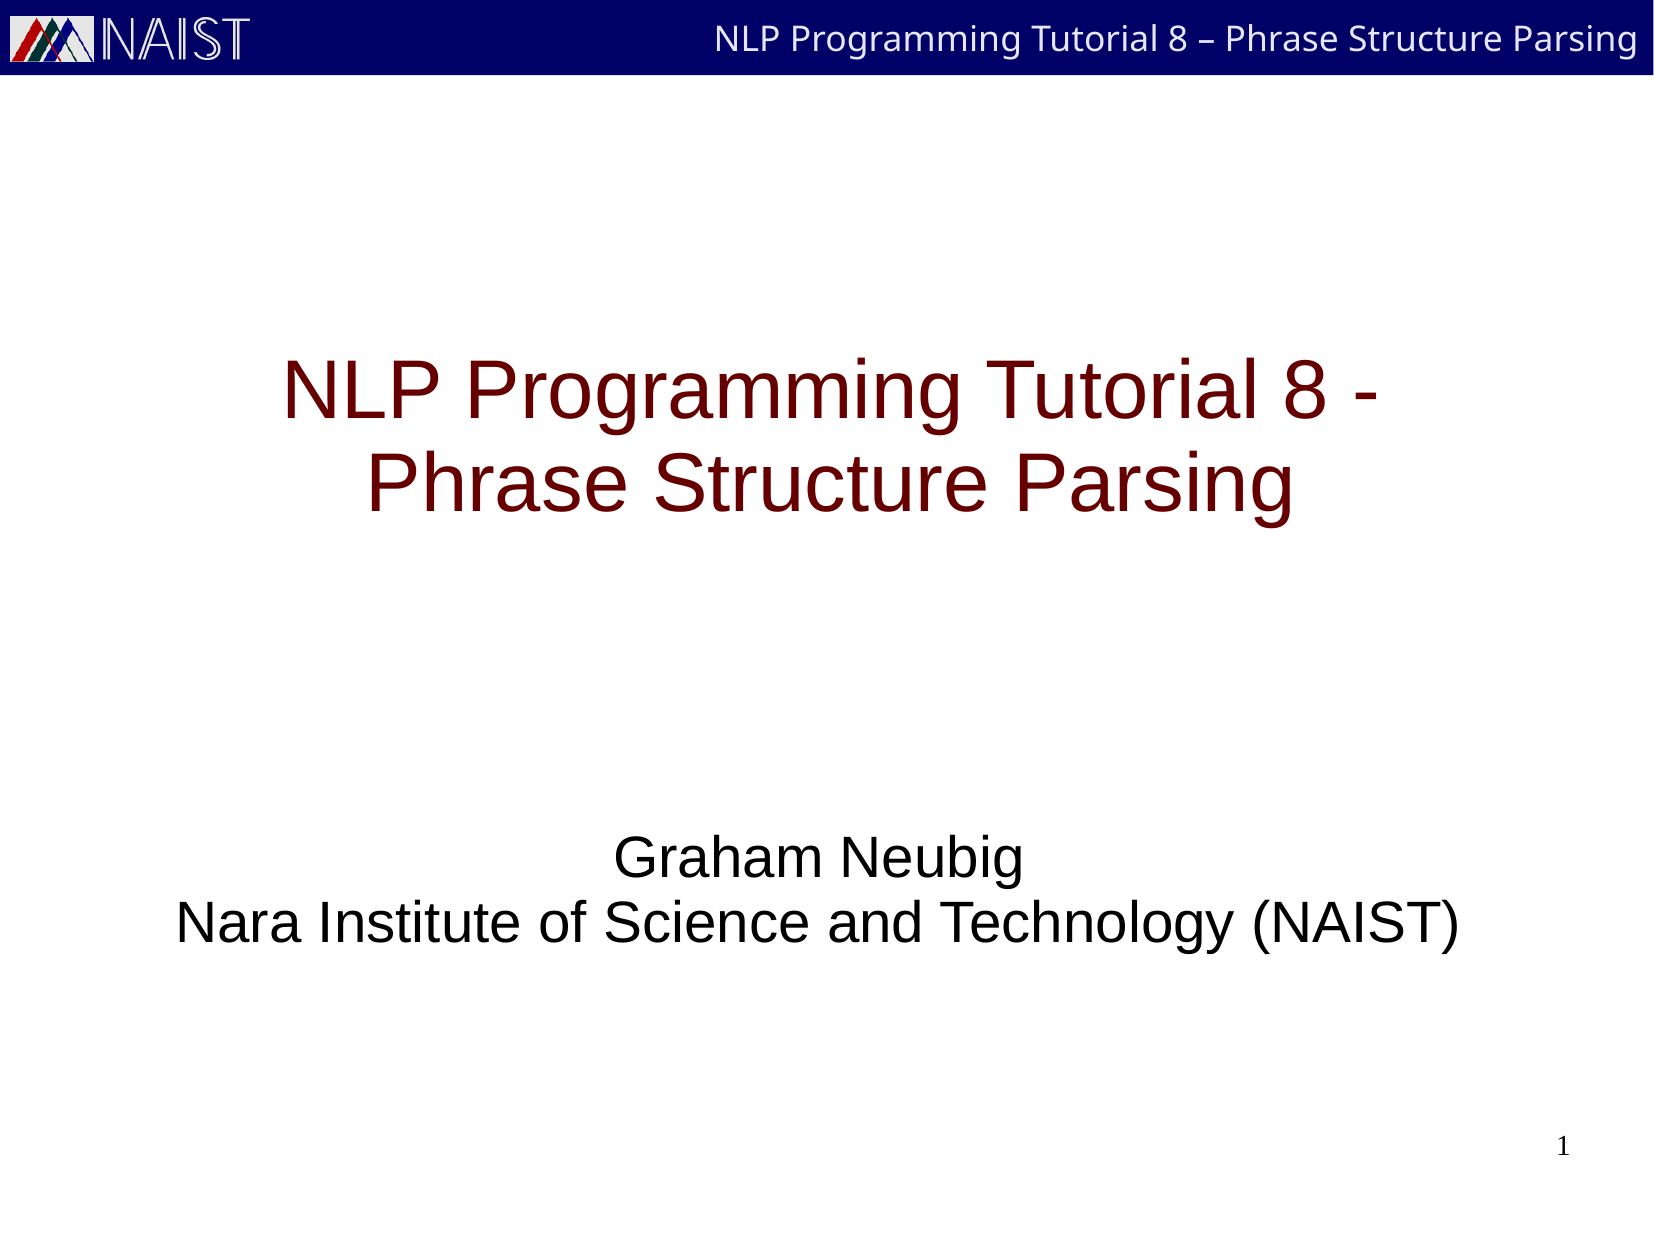

# NLP Programming Tutorial 8 - Phrase Structure Parsing
Graham Neubig
Nara Institute of Science and Technology (NAIST)
1